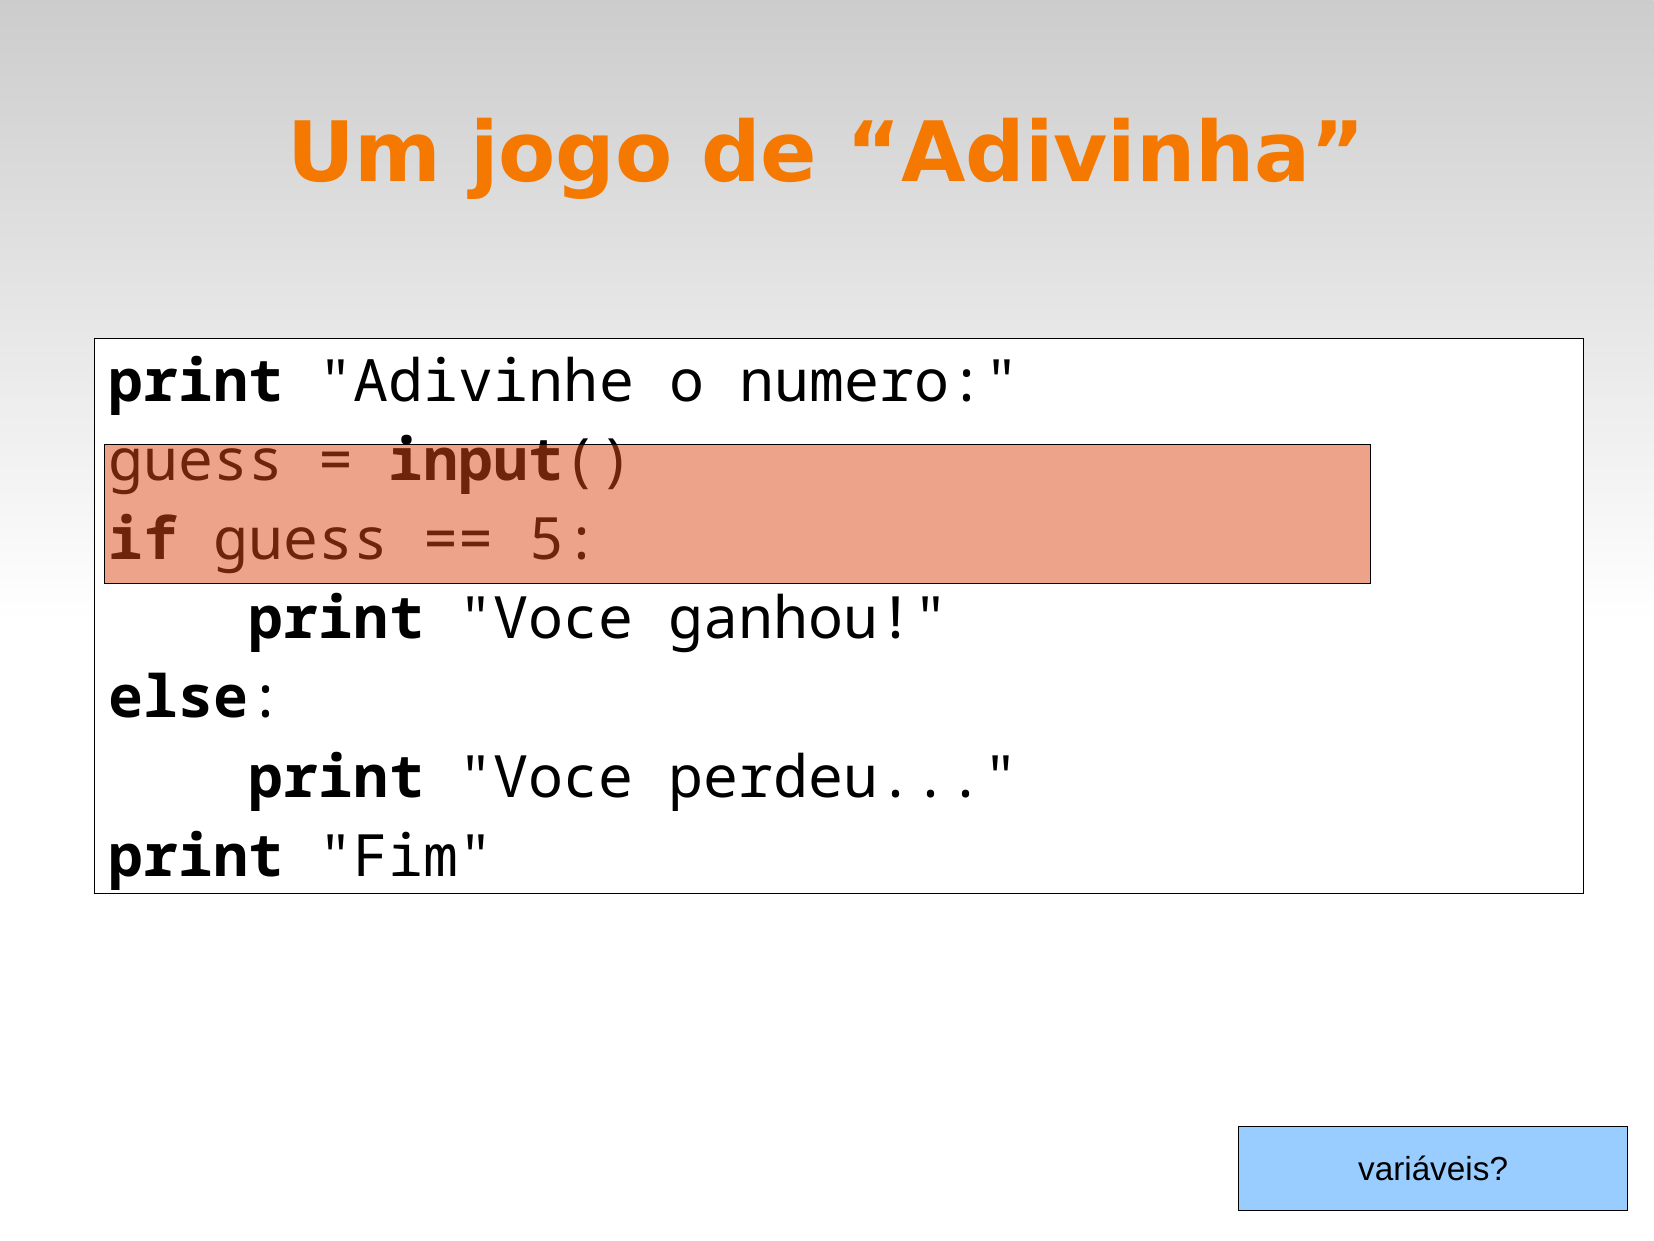

# Um jogo de “Adivinha”
print "Adivinhe o numero:"
guess = input()
if guess == 5:
 print "Voce ganhou!"
else:
 print "Voce perdeu..."
print "Fim"
variáveis?